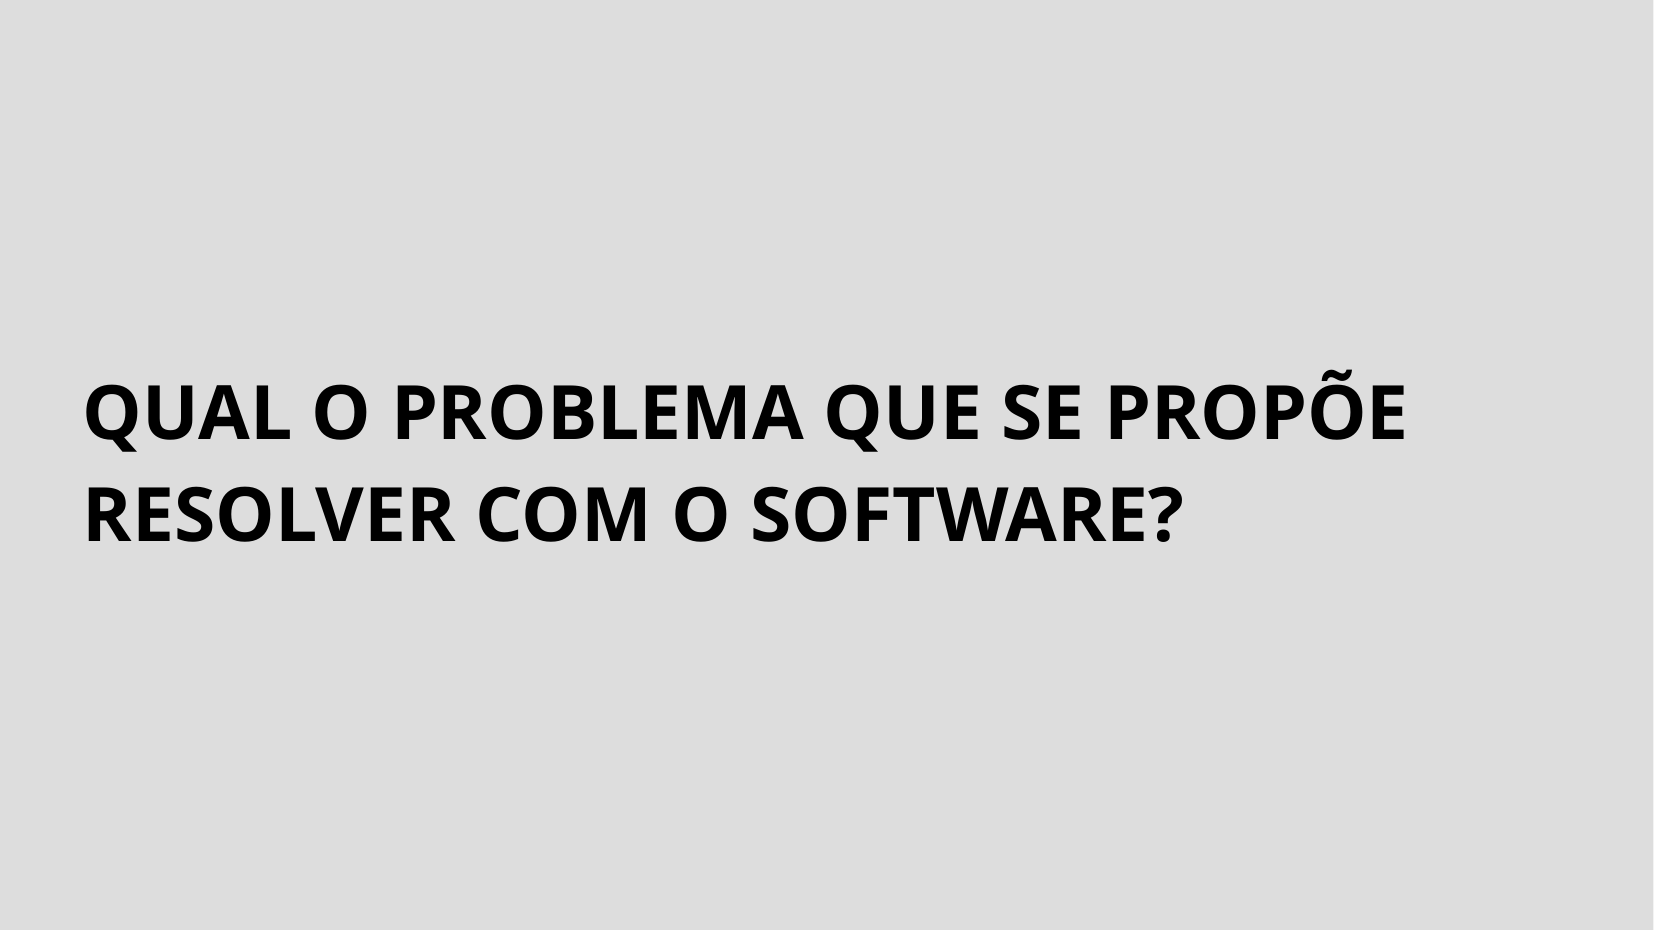

QUAL O PROBLEMA QUE SE PROPÕE RESOLVER COM O SOFTWARE?